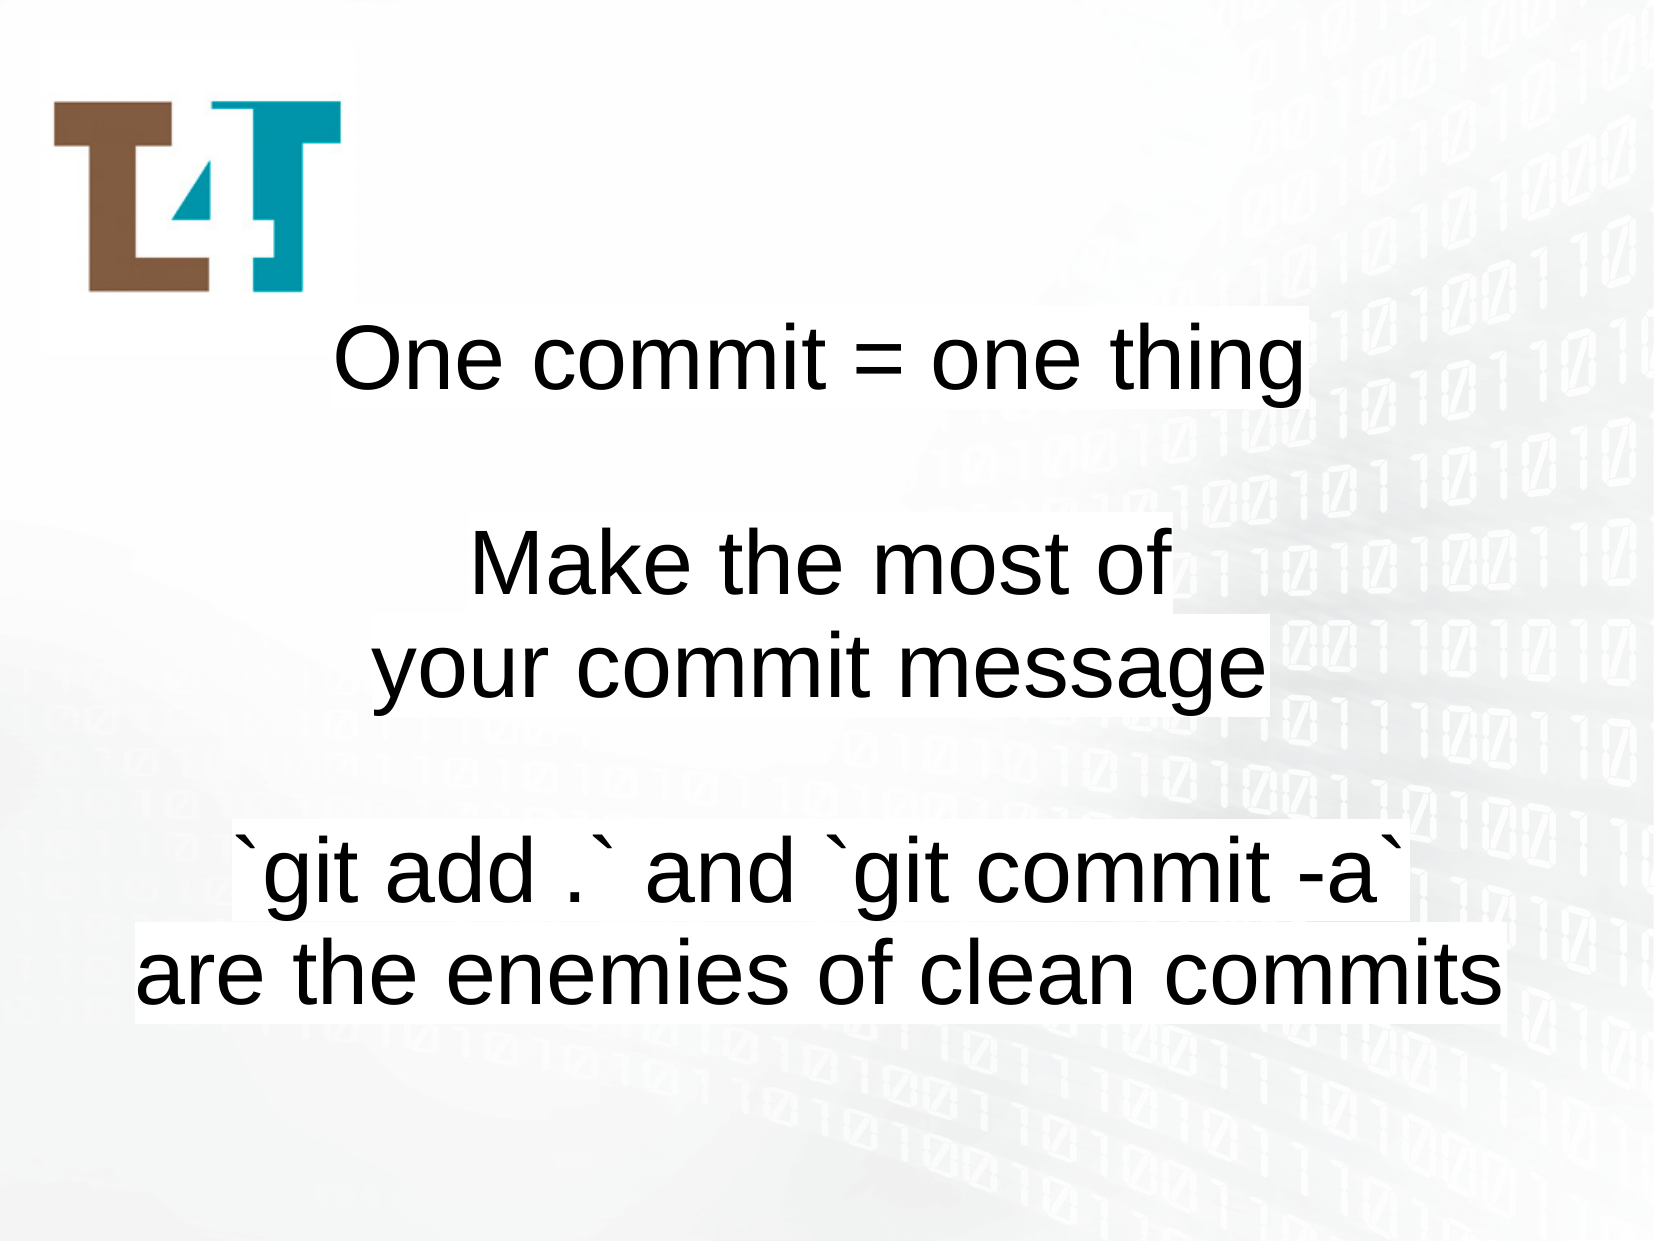

# One commit = one thing Make the most of your commit message `git add .` and `git commit -a` are the enemies of clean commits